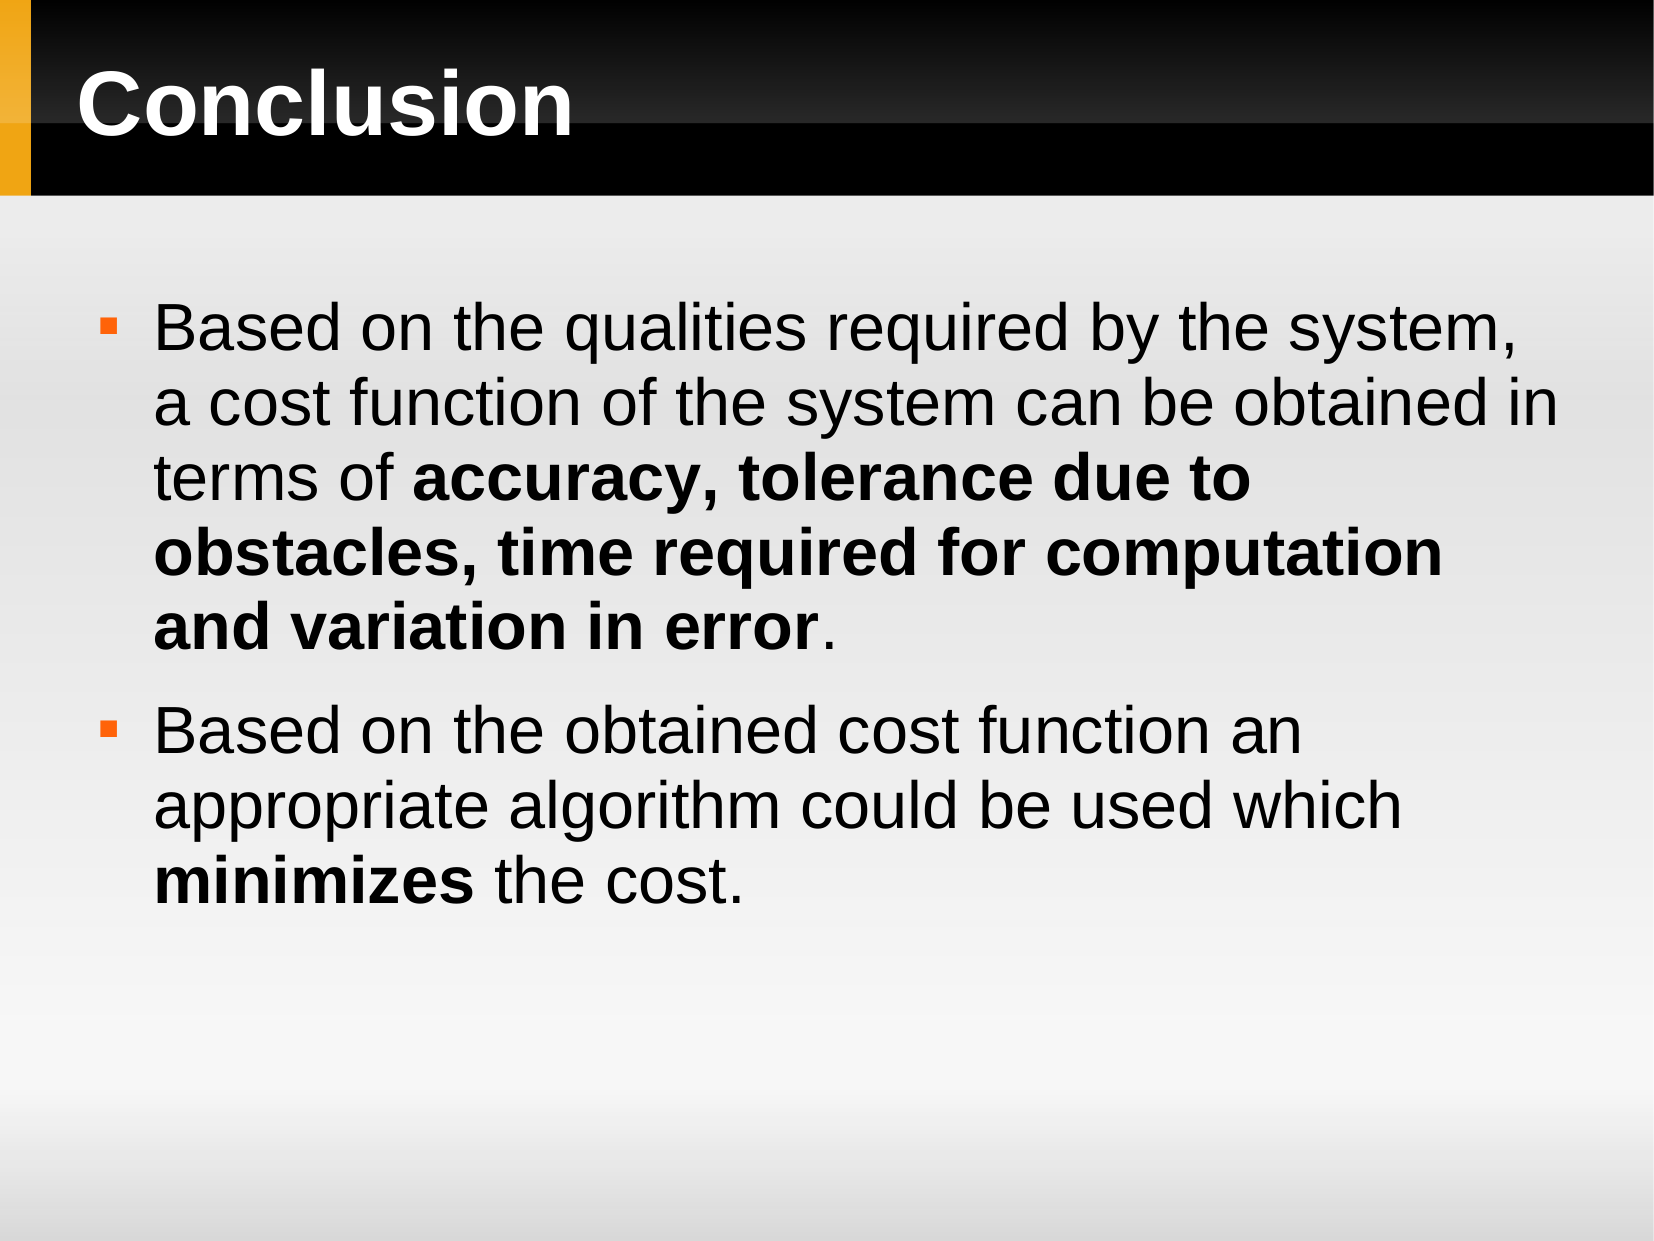

# Conclusion
Based on the qualities required by the system, a cost function of the system can be obtained in terms of accuracy, tolerance due to obstacles, time required for computation and variation in error.
Based on the obtained cost function an appropriate algorithm could be used which minimizes the cost.